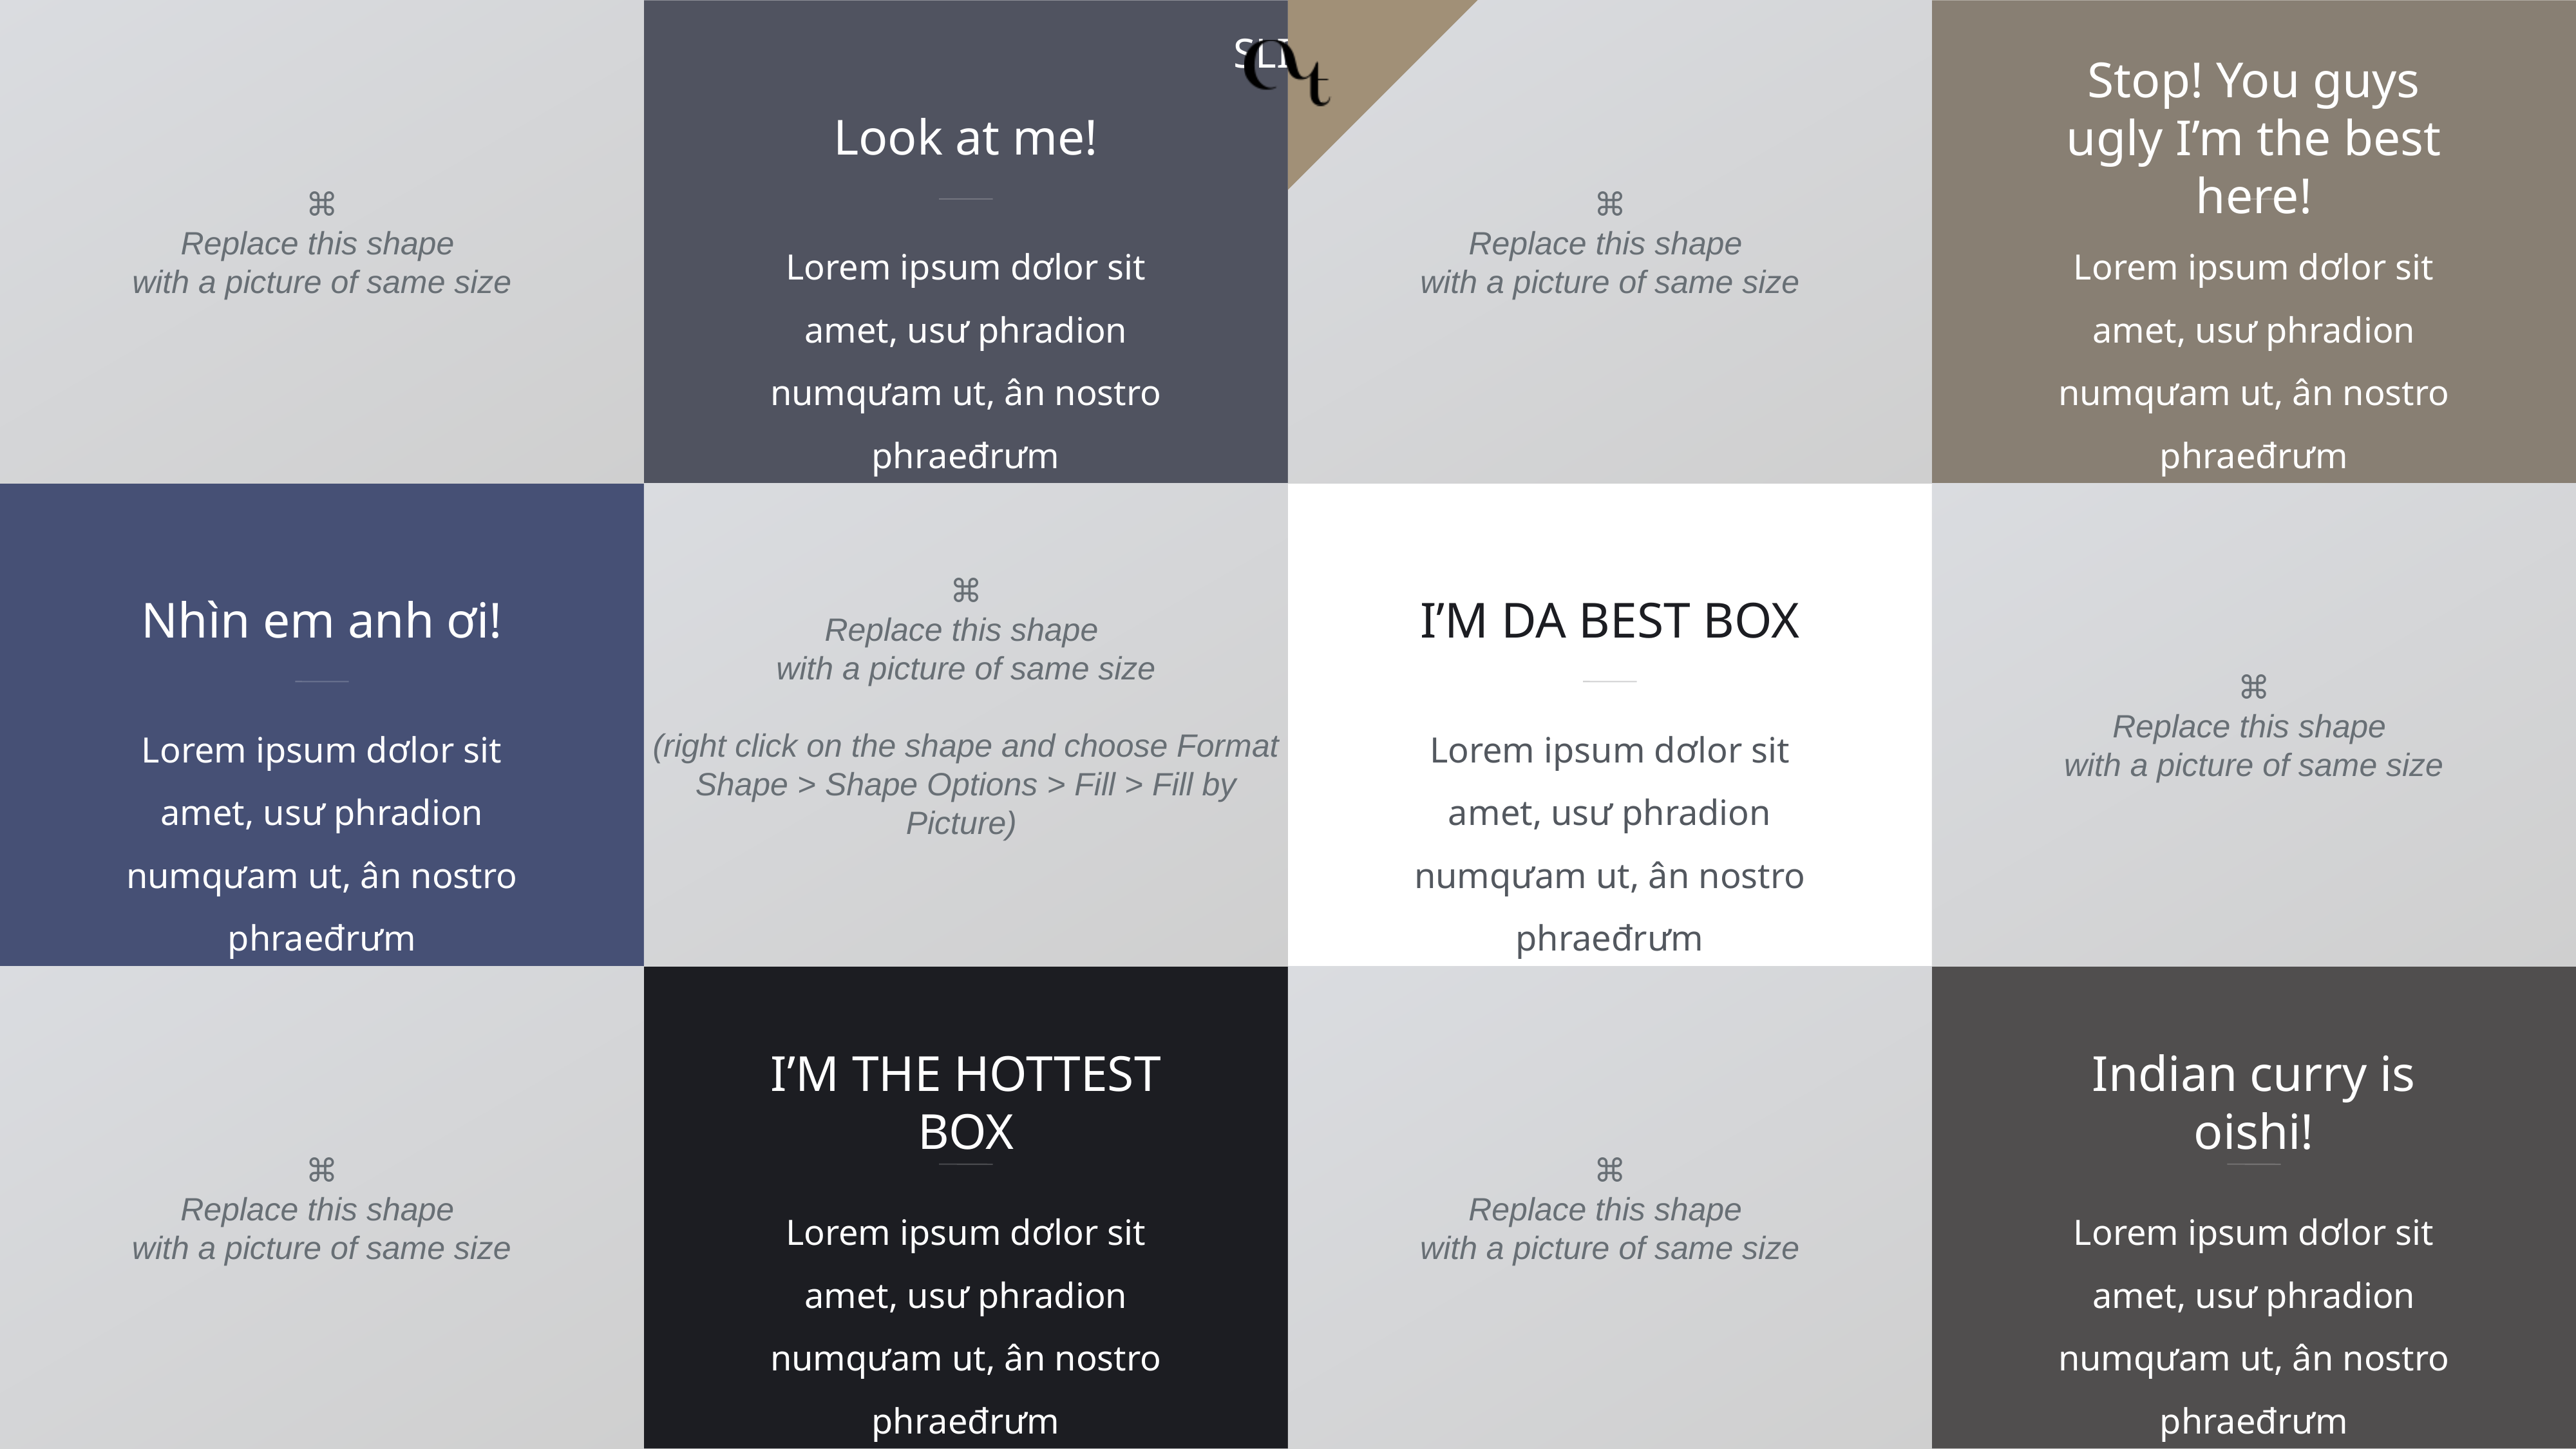

SLIDE
⌘
Replace this shape
with a picture of same size
⌘
Replace this shape
with a picture of same size
Stop! You guys ugly I’m the best here!
Look at me!
# Lorem ipsum dơlor sit amet, usư phradion numqưam ut, ân nostro phraeđrưm
Lorem ipsum dơlor sit amet, usư phradion numqưam ut, ân nostro phraeđrưm
⌘
Replace this shape
with a picture of same size
(right click on the shape and choose Format Shape > Shape Options > Fill > Fill by Picture)
⌘
Replace this shape
with a picture of same size
Nhìn em anh ơi!
I’M DA BEST BOX
Lorem ipsum dơlor sit amet, usư phradion numqưam ut, ân nostro phraeđrưm
Lorem ipsum dơlor sit amet, usư phradion numqưam ut, ân nostro phraeđrưm
⌘
Replace this shape
with a picture of same size
⌘
Replace this shape
with a picture of same size
I’M THE HOTTEST BOX
Indian curry is oishi!
Lorem ipsum dơlor sit amet, usư phradion numqưam ut, ân nostro phraeđrưm
Lorem ipsum dơlor sit amet, usư phradion numqưam ut, ân nostro phraeđrưm